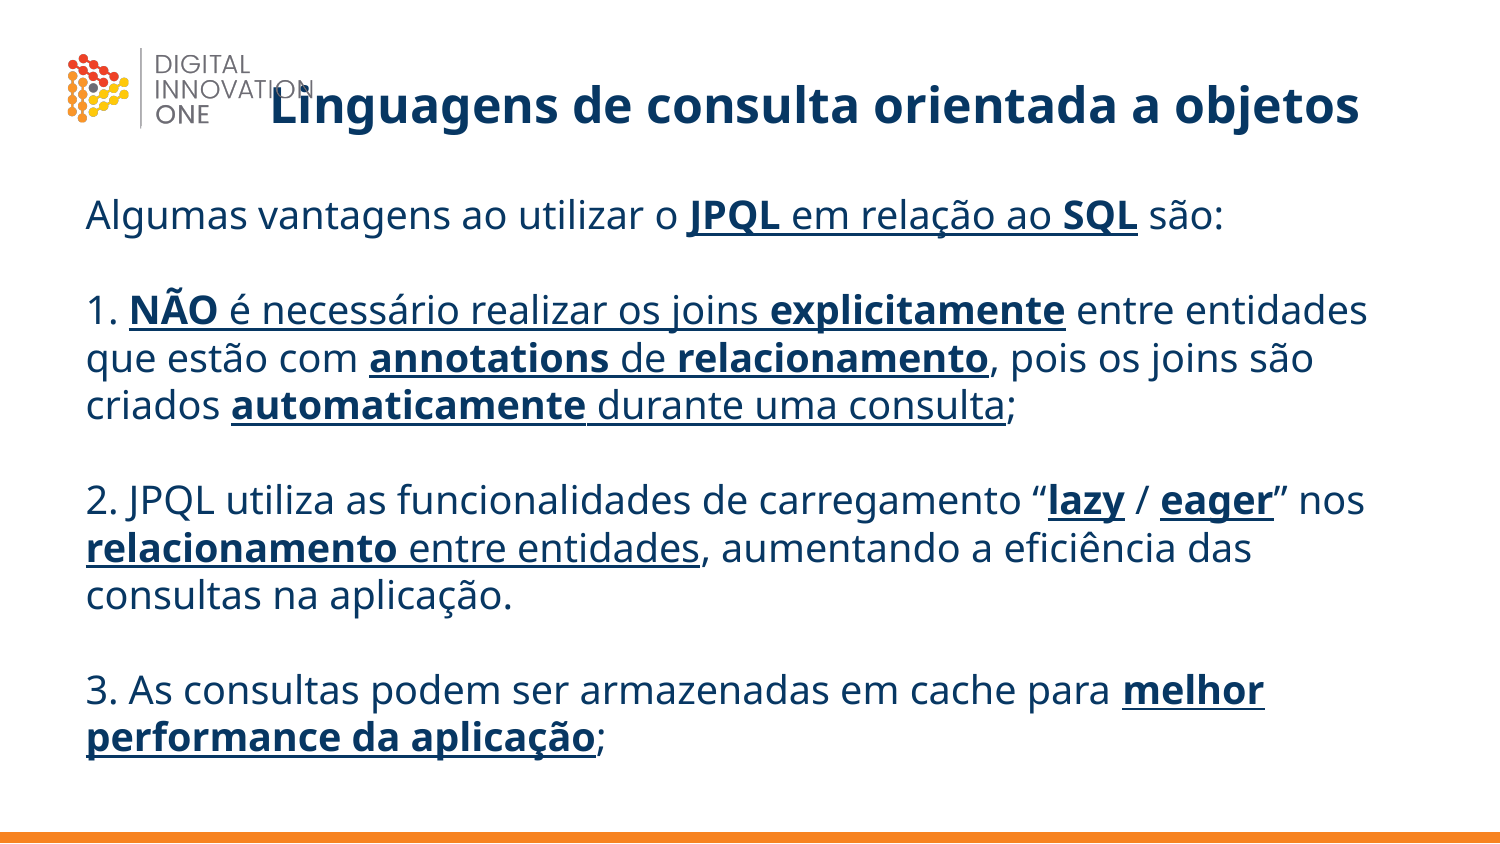

# Linguagens de consulta orientada a objetos
Algumas vantagens ao utilizar o JPQL em relação ao SQL são:
1. NÃO é necessário realizar os joins explicitamente entre entidades que estão com annotations de relacionamento, pois os joins são criados automaticamente durante uma consulta;
2. JPQL utiliza as funcionalidades de carregamento “lazy / eager” nos relacionamento entre entidades, aumentando a eficiência das consultas na aplicação.
3. As consultas podem ser armazenadas em cache para melhor performance da aplicação;